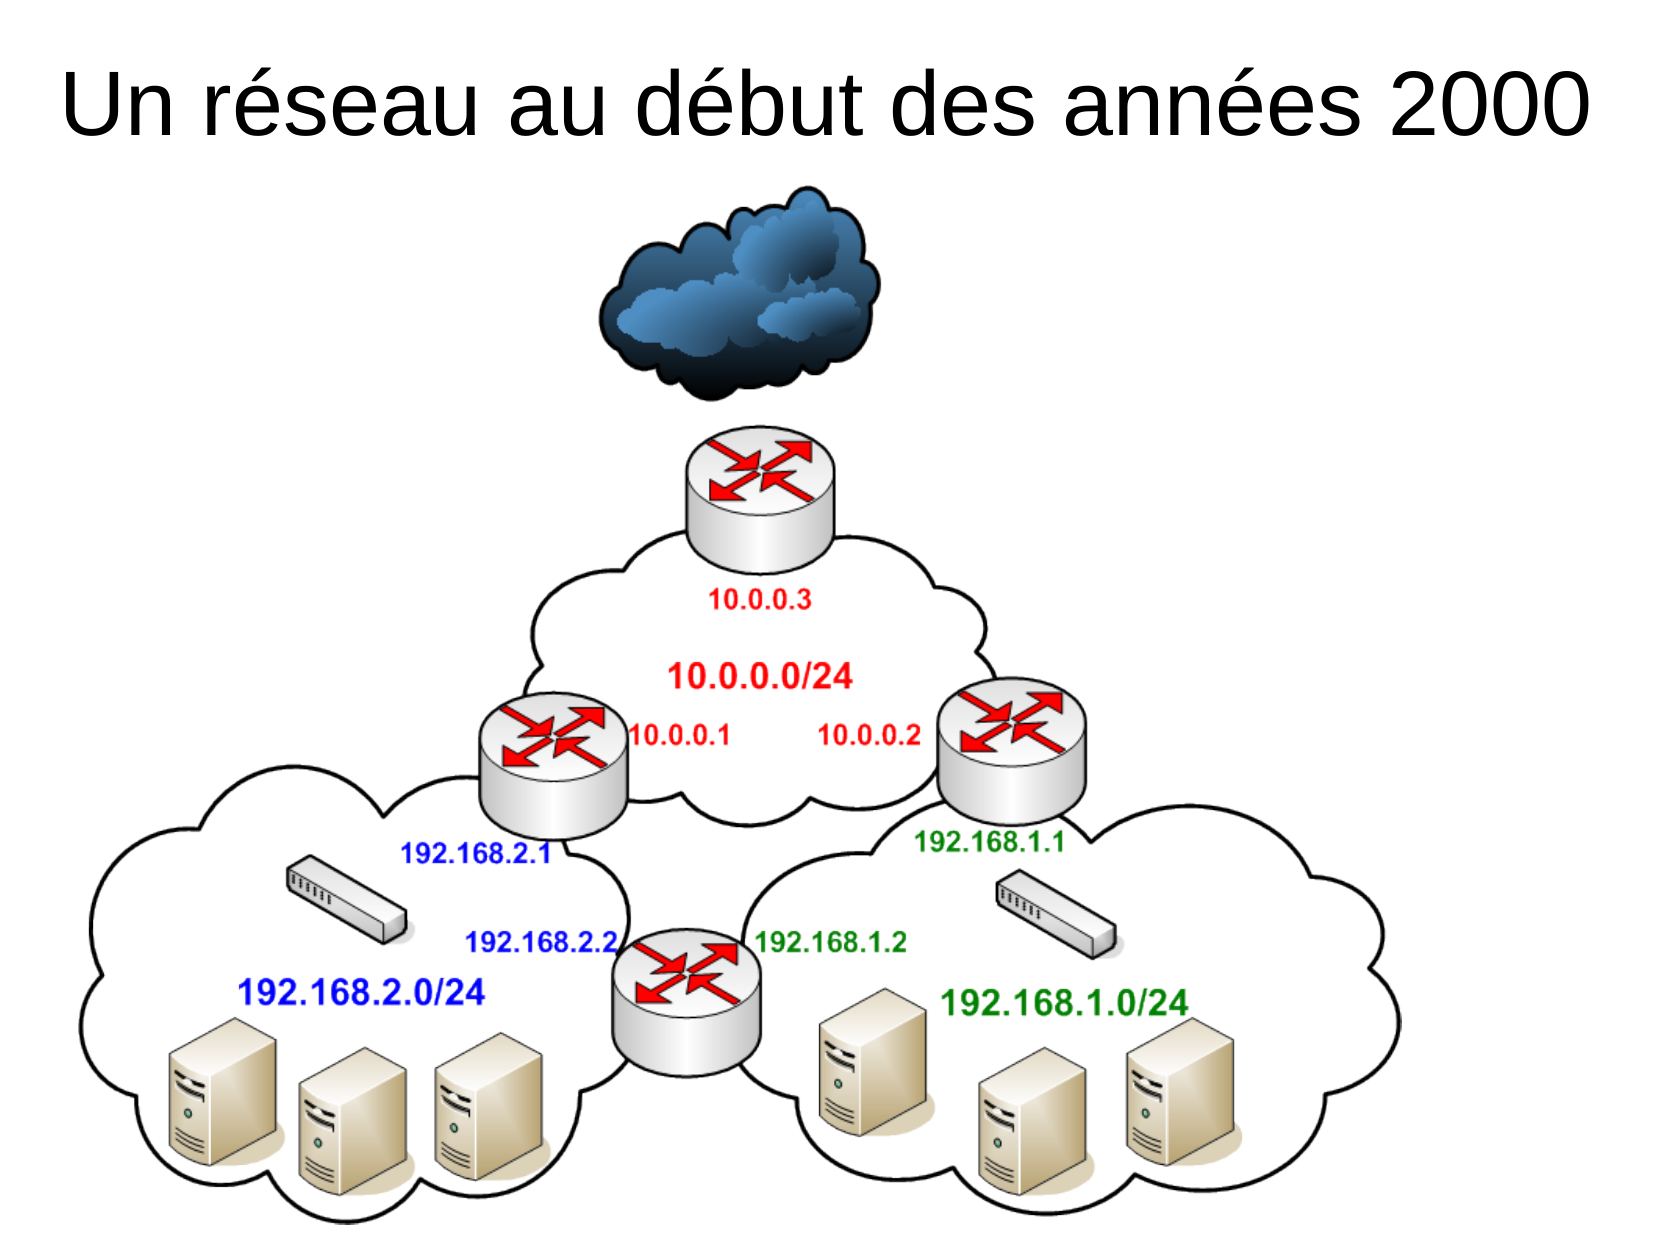

# Un réseau au début des années 2000